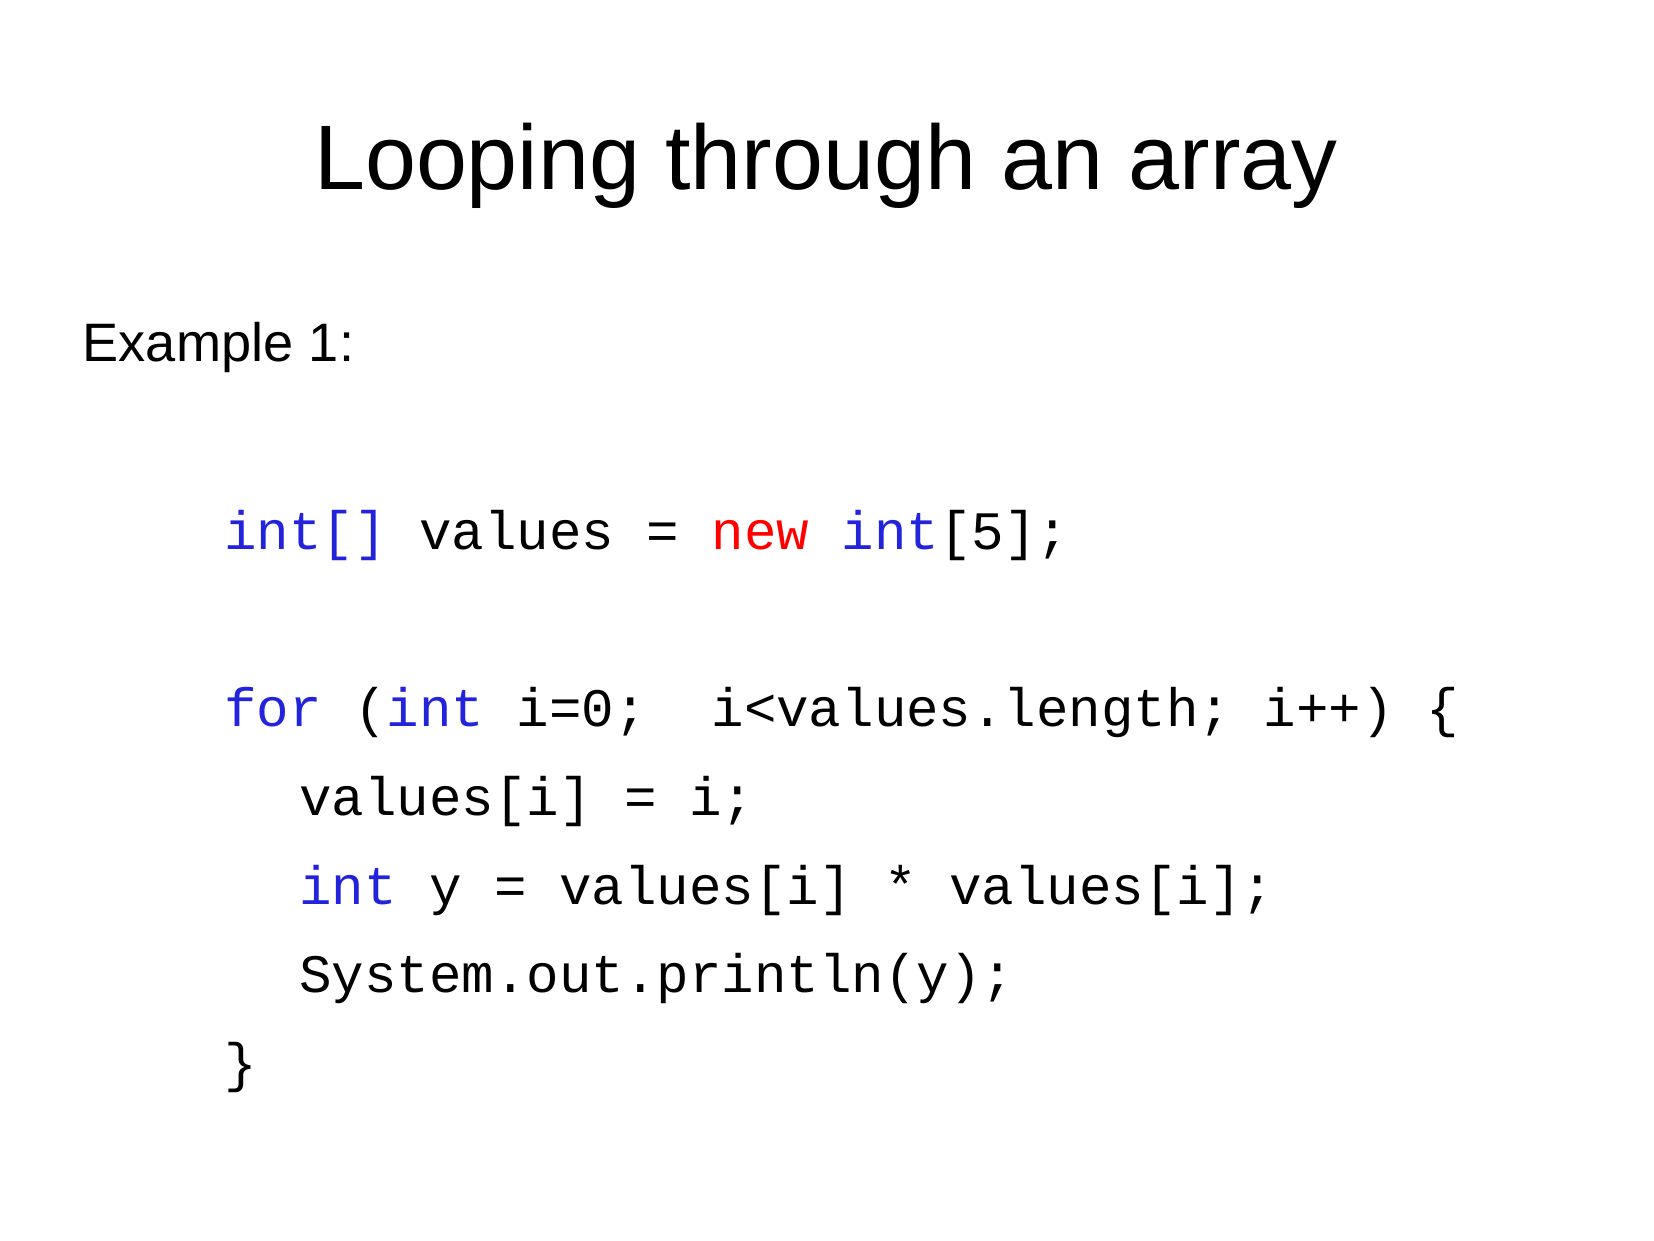

# Looping through an array
Example 1:
int[] values = new int[5];
for (int i=0; i<values.length; i++) {
	values[i] = i;
	int y = values[i] * values[i];
	System.out.println(y);
}